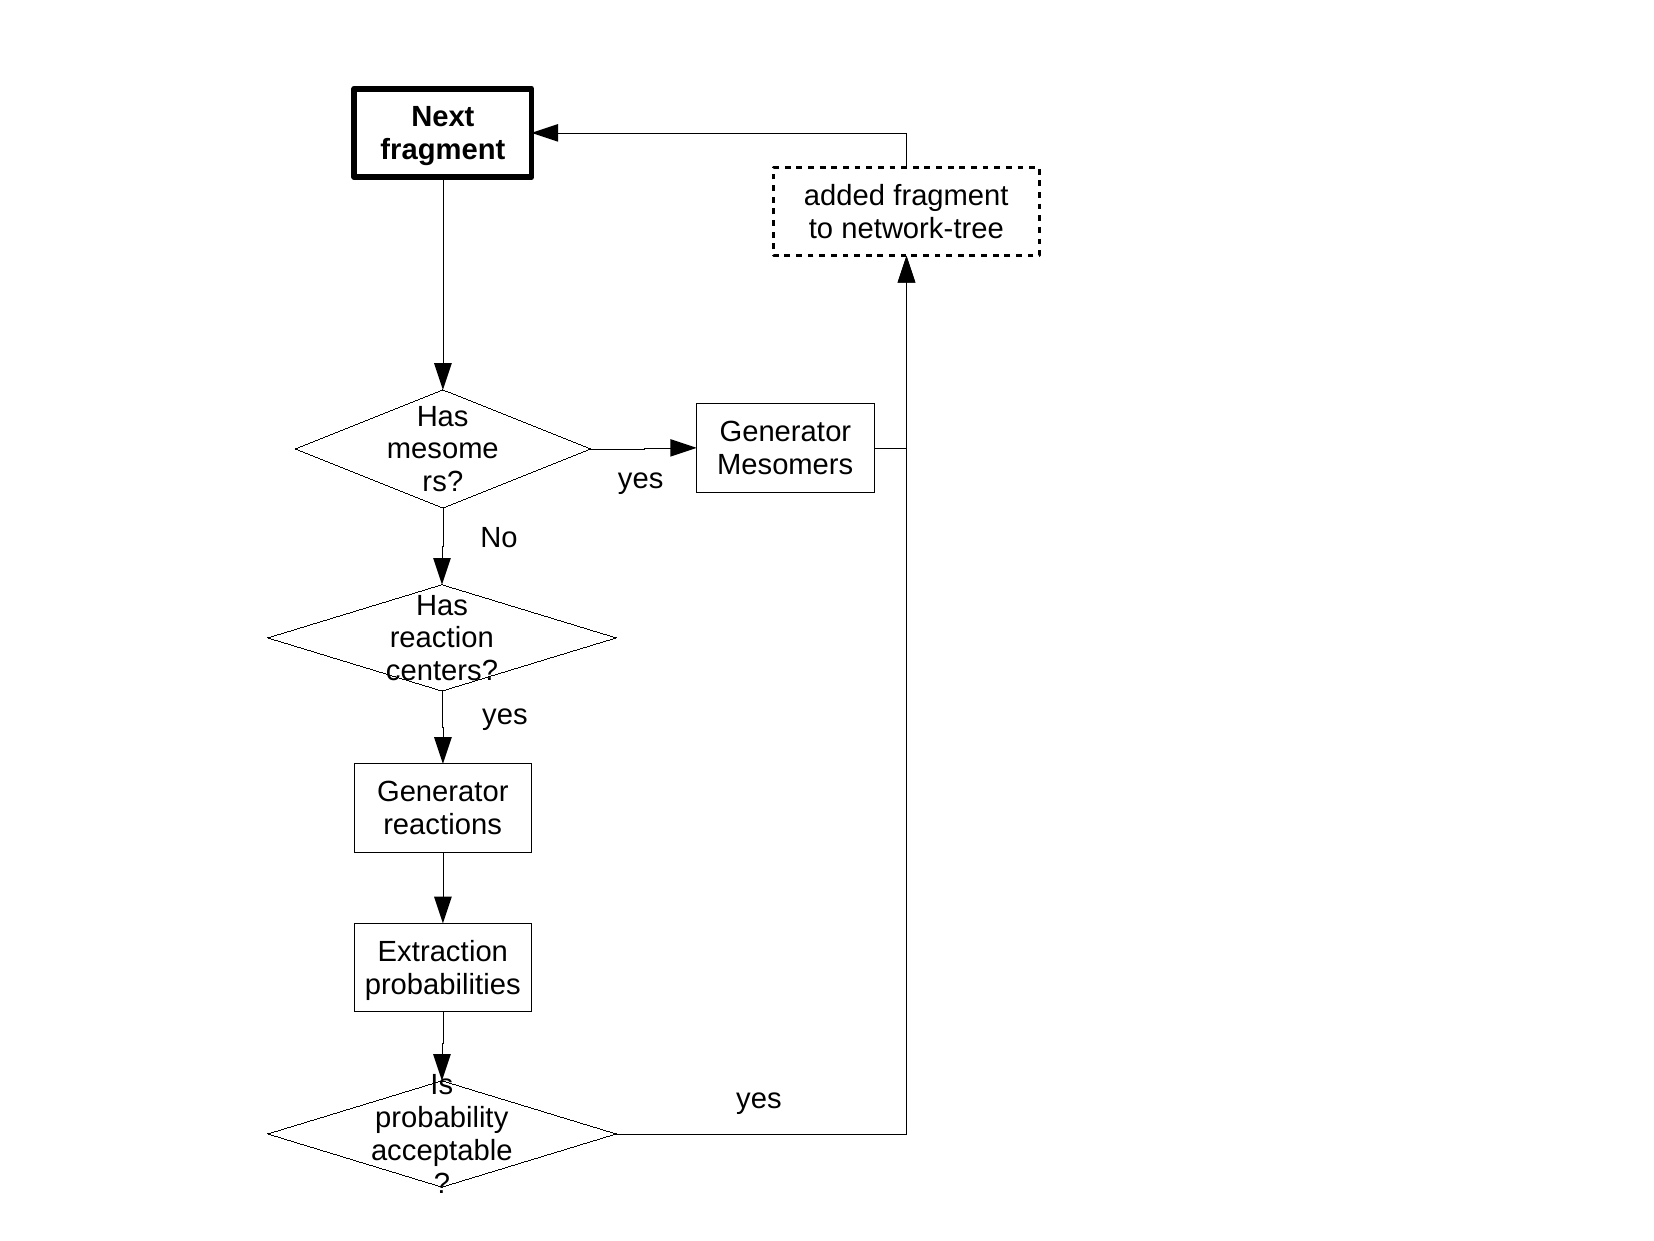

Next
fragment
added fragment
to network-tree
Has mesomers?
Generator
Mesomers
yes
No
Has reaction
centers?
yes
Generator
reactions
Extraction
probabilities
yes
Is probability
acceptable?